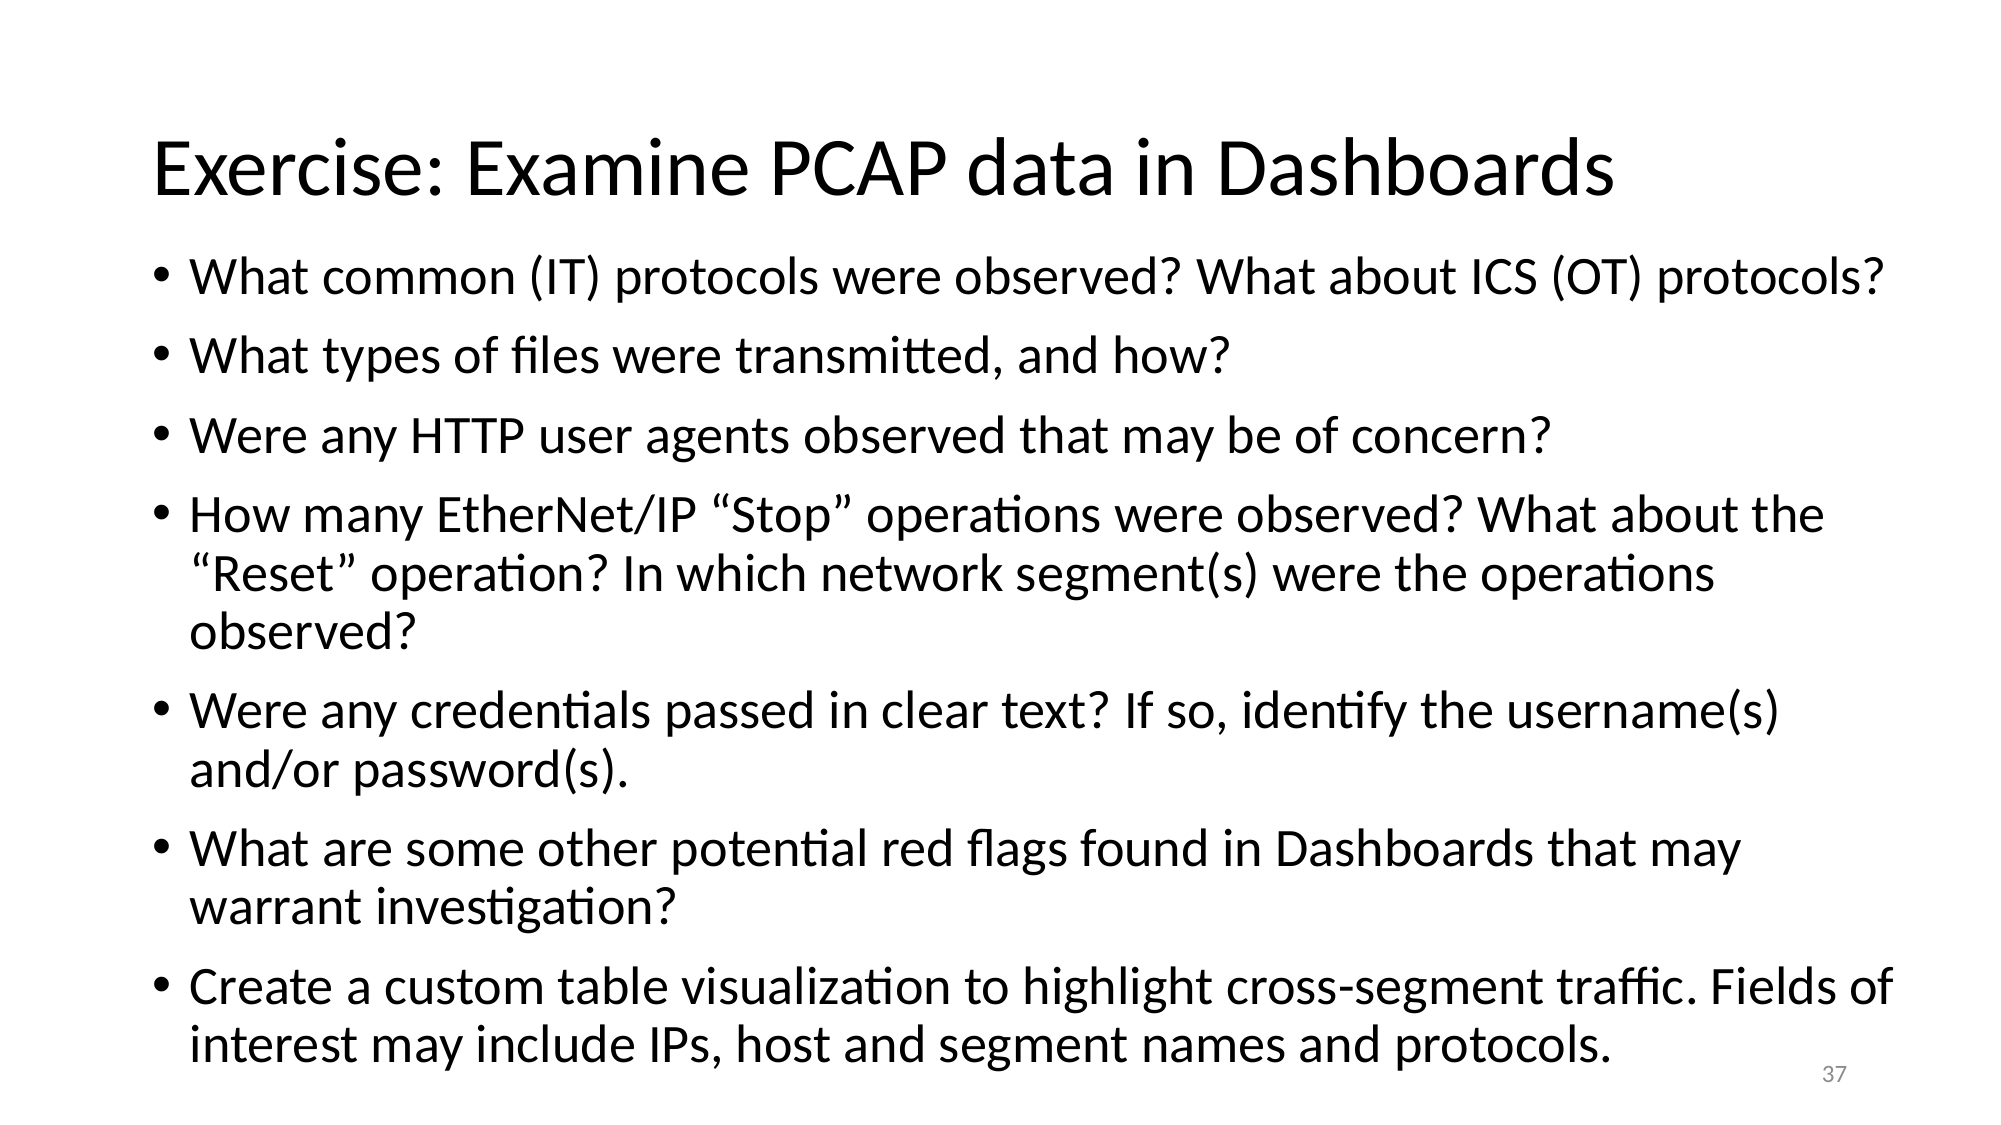

# Exercise: Examine PCAP data in Dashboards
What common (IT) protocols were observed? What about ICS (OT) protocols?
What types of files were transmitted, and how?
Were any HTTP user agents observed that may be of concern?
How many EtherNet/IP “Stop” operations were observed? What about the “Reset” operation? In which network segment(s) were the operations observed?
Were any credentials passed in clear text? If so, identify the username(s) and/or password(s).
What are some other potential red flags found in Dashboards that may warrant investigation?
Create a custom table visualization to highlight cross-segment traffic. Fields of interest may include IPs, host and segment names and protocols.